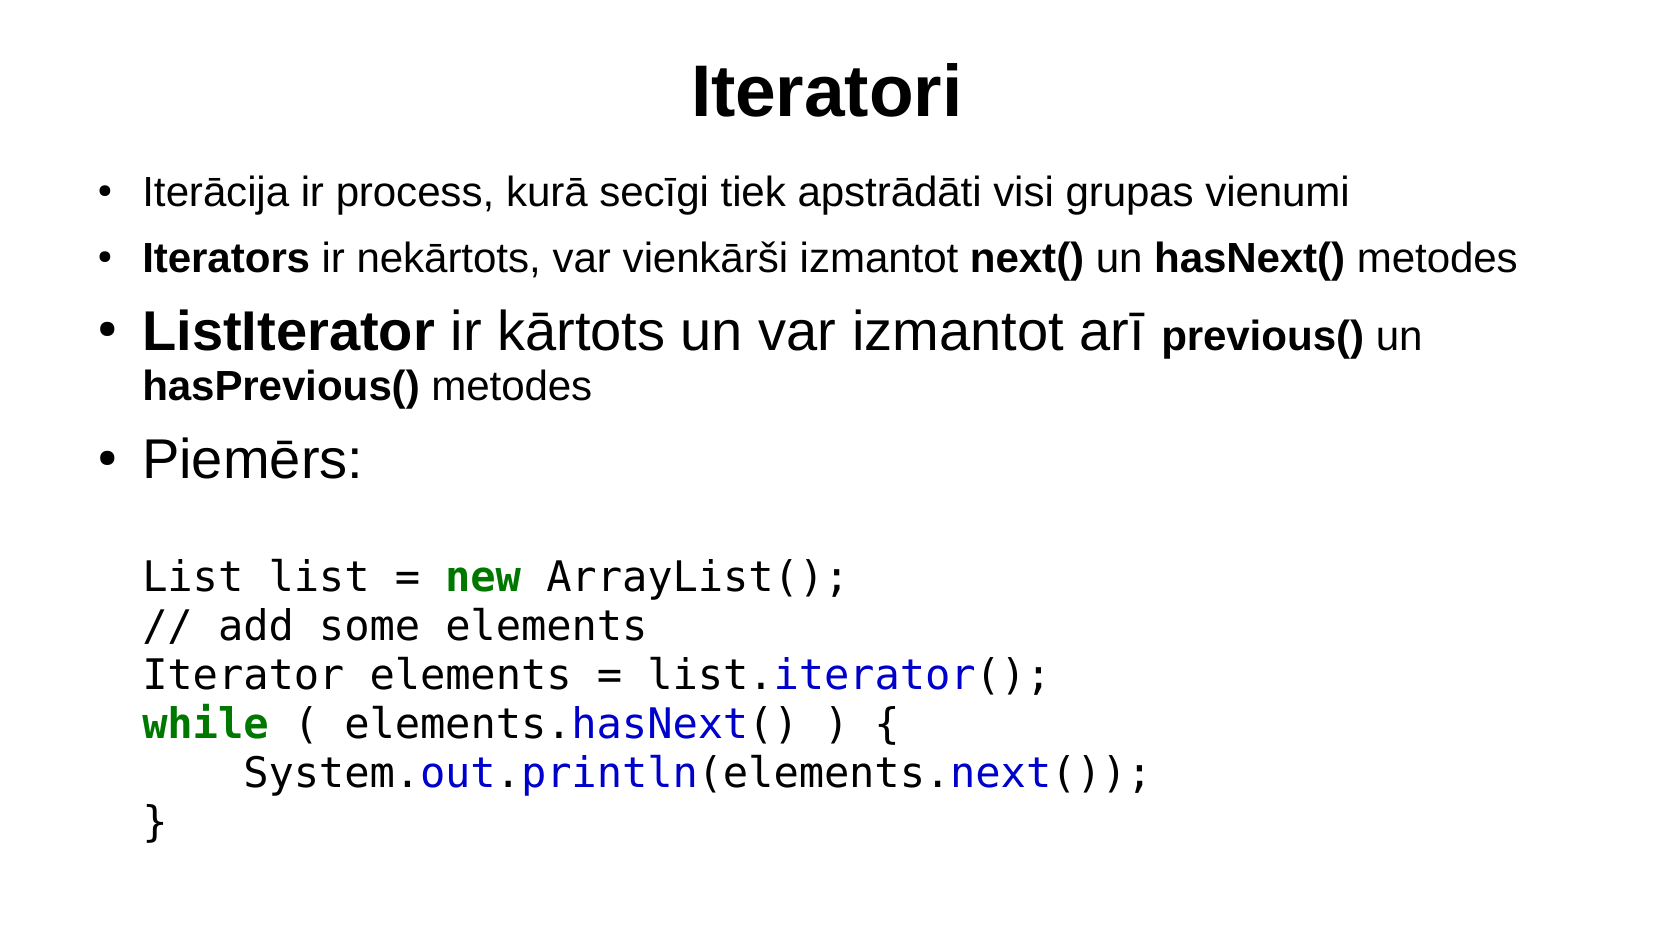

# Iteratori
Iterācija ir process, kurā secīgi tiek apstrādāti visi grupas vienumi
Iterators ir nekārtots, var vienkārši izmantot next() un hasNext() metodes
ListIterator ir kārtots un var izmantot arī previous() un hasPrevious() metodes
Piemērs:
List list = new ArrayList();
// add some elements
Iterator elements = list.iterator();
while ( elements.hasNext() ) {
 System.out.println(elements.next());
}